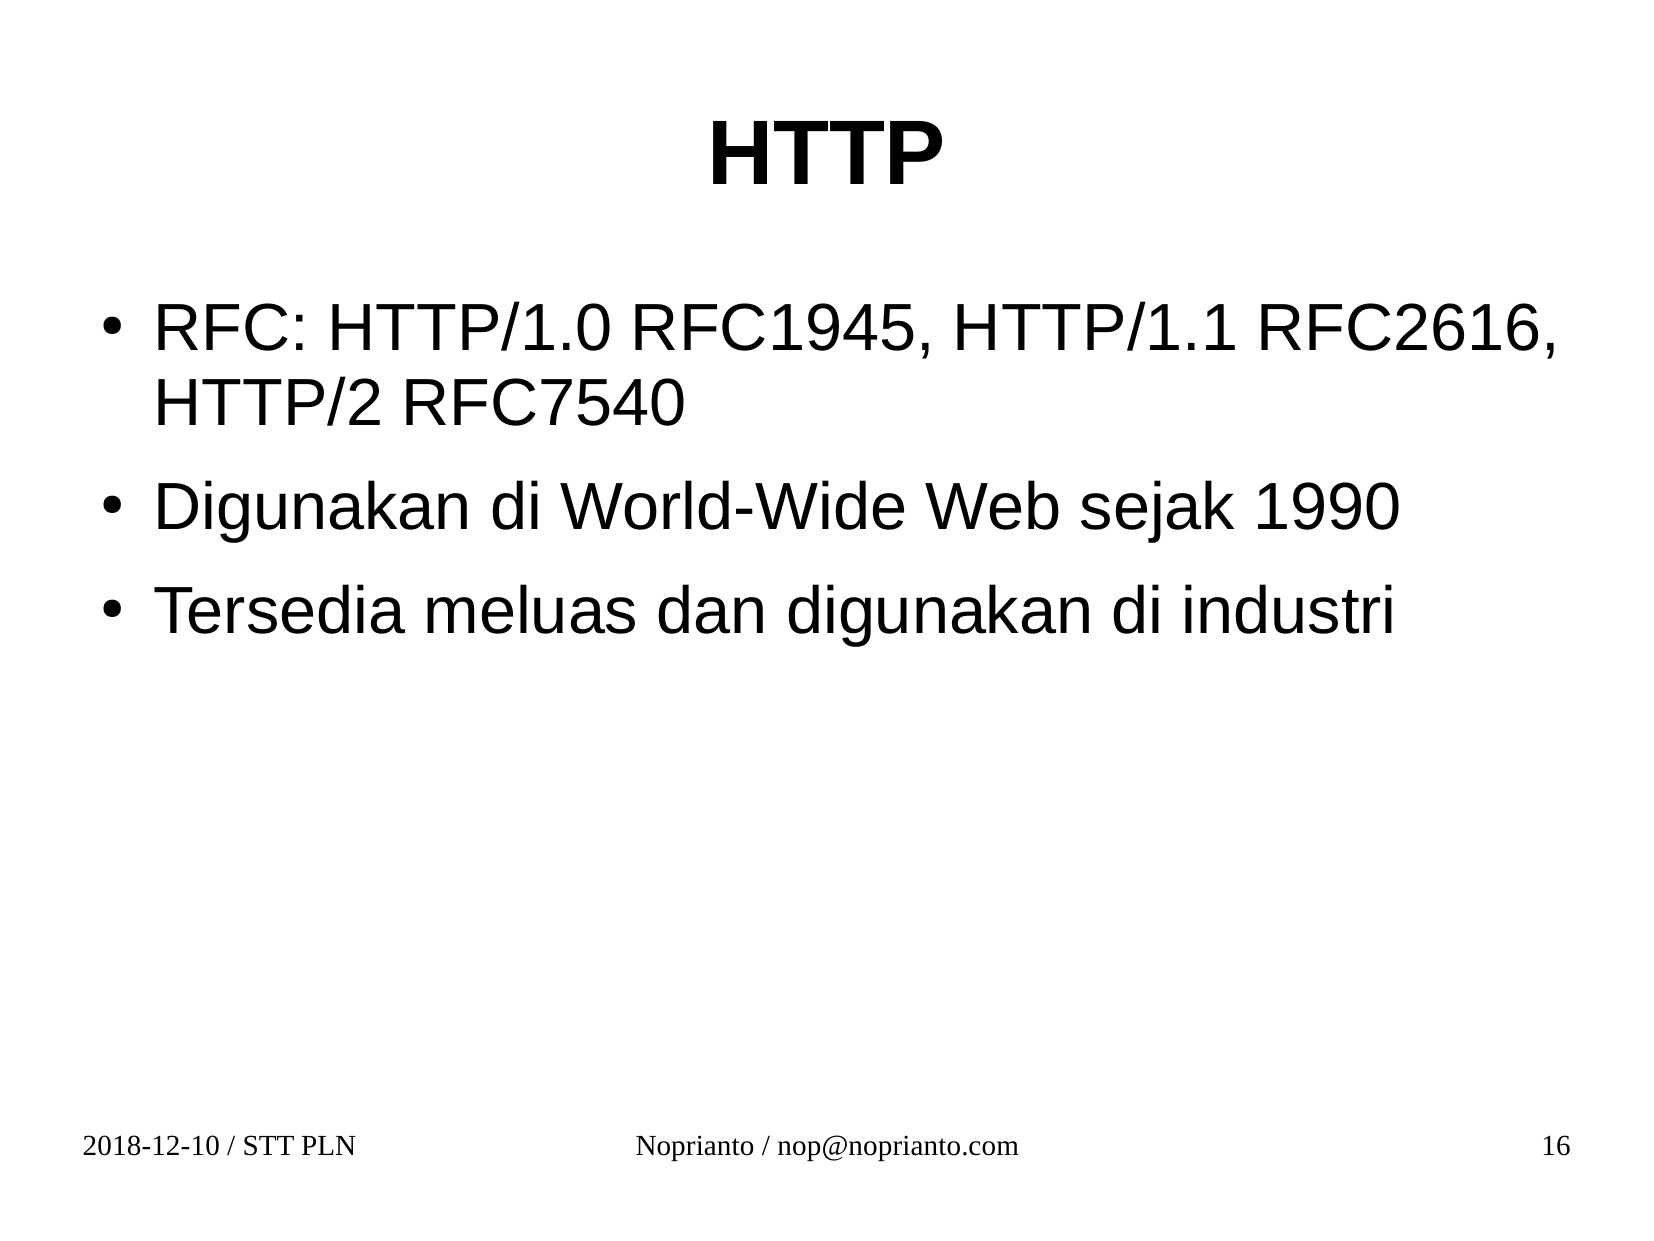

# HTTP
RFC: HTTP/1.0 RFC1945, HTTP/1.1 RFC2616, HTTP/2 RFC7540
Digunakan di World-Wide Web sejak 1990
Tersedia meluas dan digunakan di industri
2018-12-10 / STT PLN
Noprianto / nop@noprianto.com
16